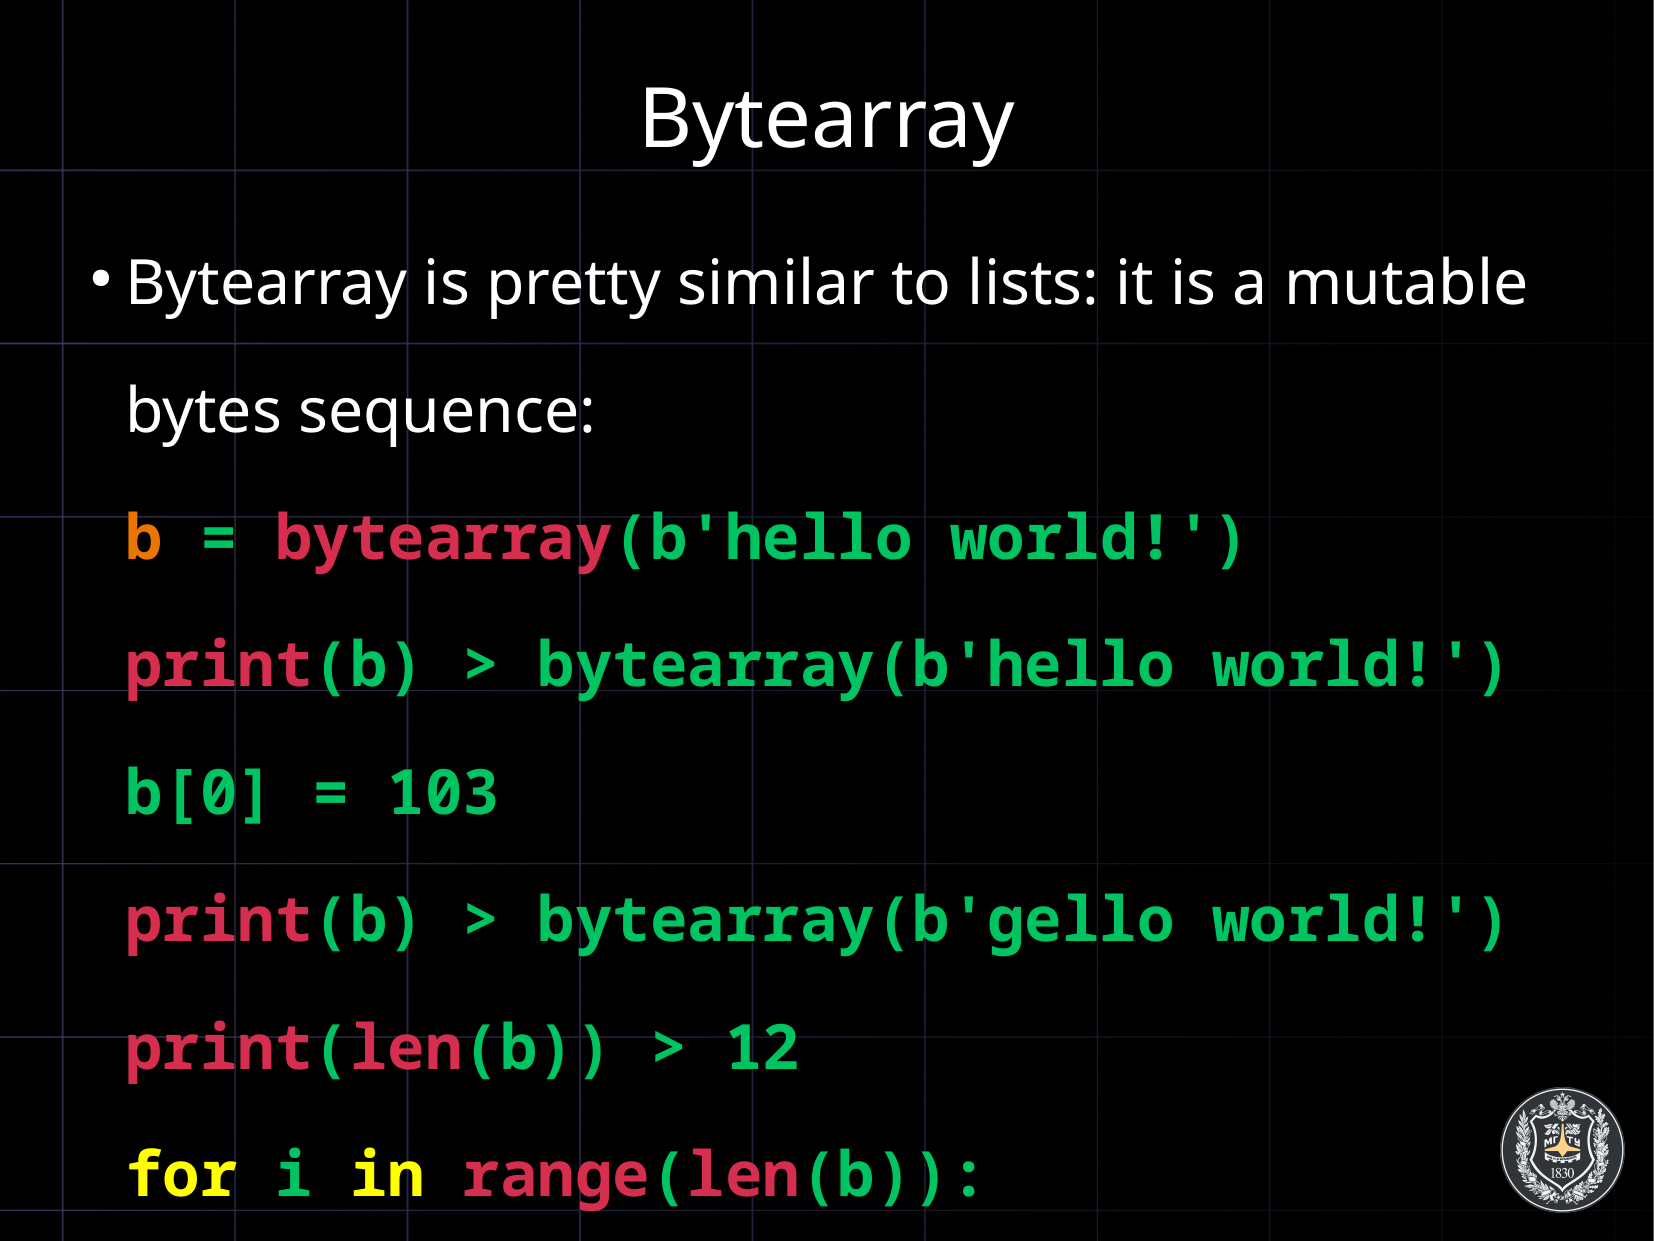

# Bytearray
Bytearray is pretty similar to lists: it is a mutable bytes sequence:
b = bytearray(b'hello world!')
print(b) > bytearray(b'hello world!')
b[0] = 103
print(b) > bytearray(b'gello world!')
print(len(b)) > 12
for i in range(len(b)):
 b[i] += i
print(b) > bytearray(b'hfnos%}vzun,')